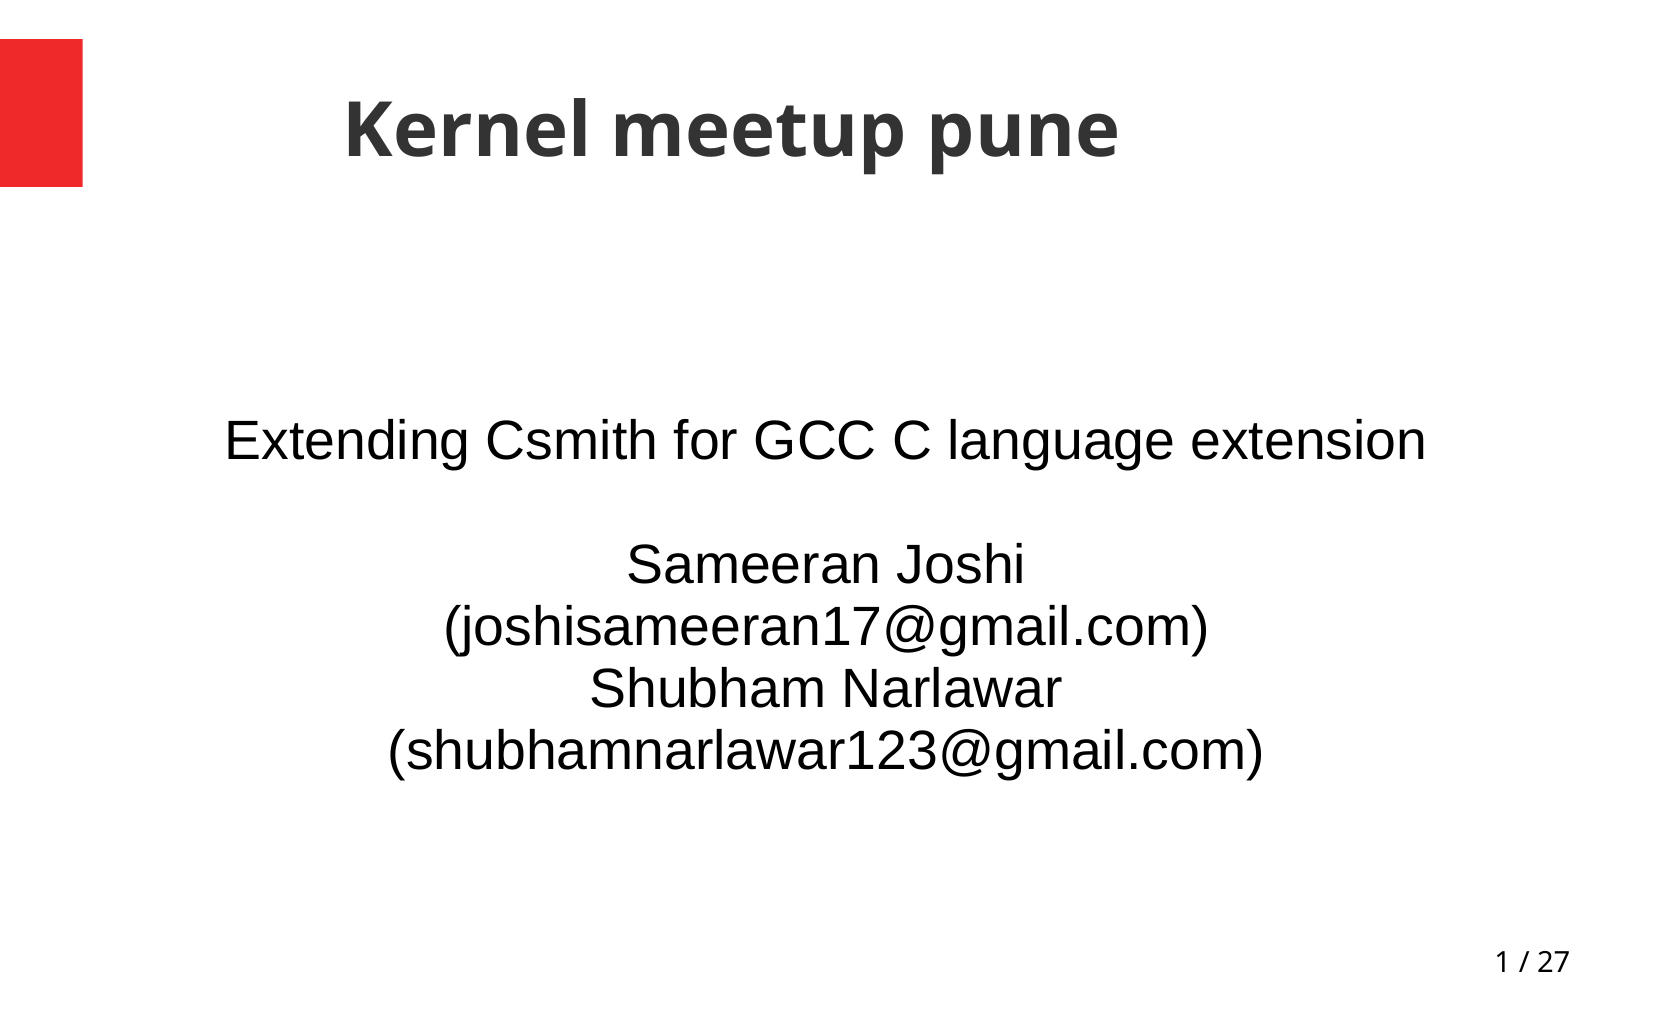

# Kernel meetup pune
Extending Csmith for GCC C language extension
Sameeran Joshi
(joshisameeran17@gmail.com)
Shubham Narlawar
(shubhamnarlawar123@gmail.com)
1